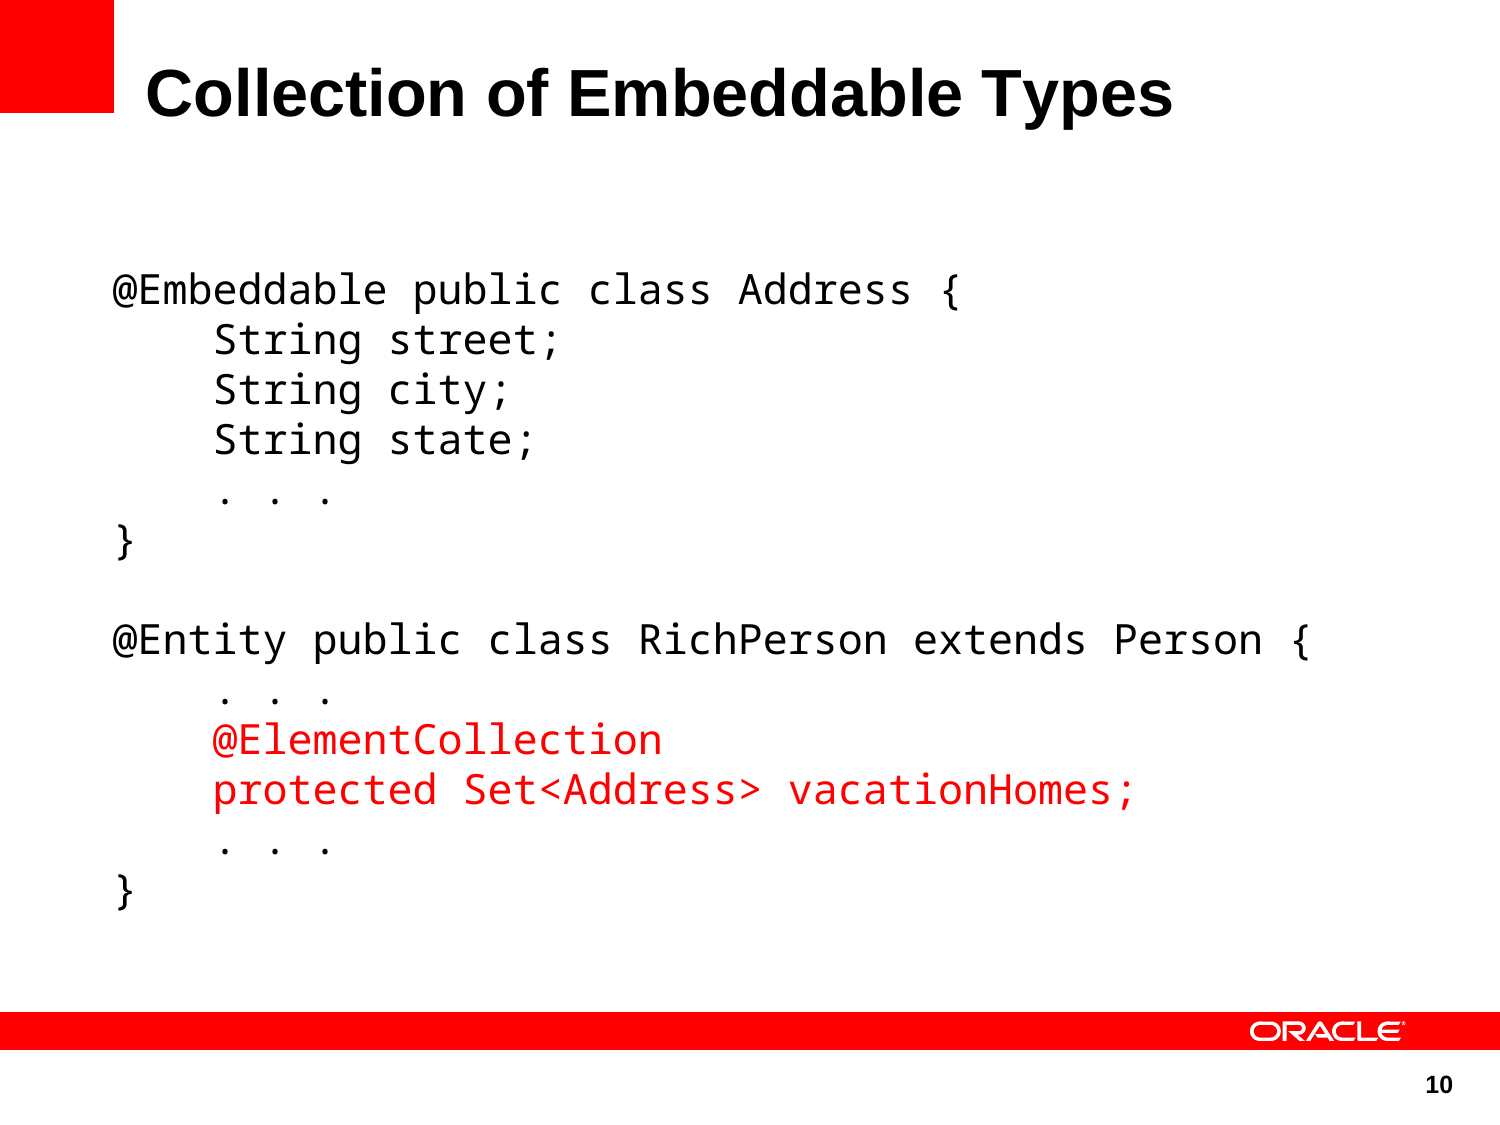

# Collection of Embeddable Types
@Embeddable public class Address {
 String street;
 String city;
 String state;
 . . .
}
@Entity public class RichPerson extends Person {
 . . .
 @ElementCollection
 protected Set<Address> vacationHomes;
 . . .
}